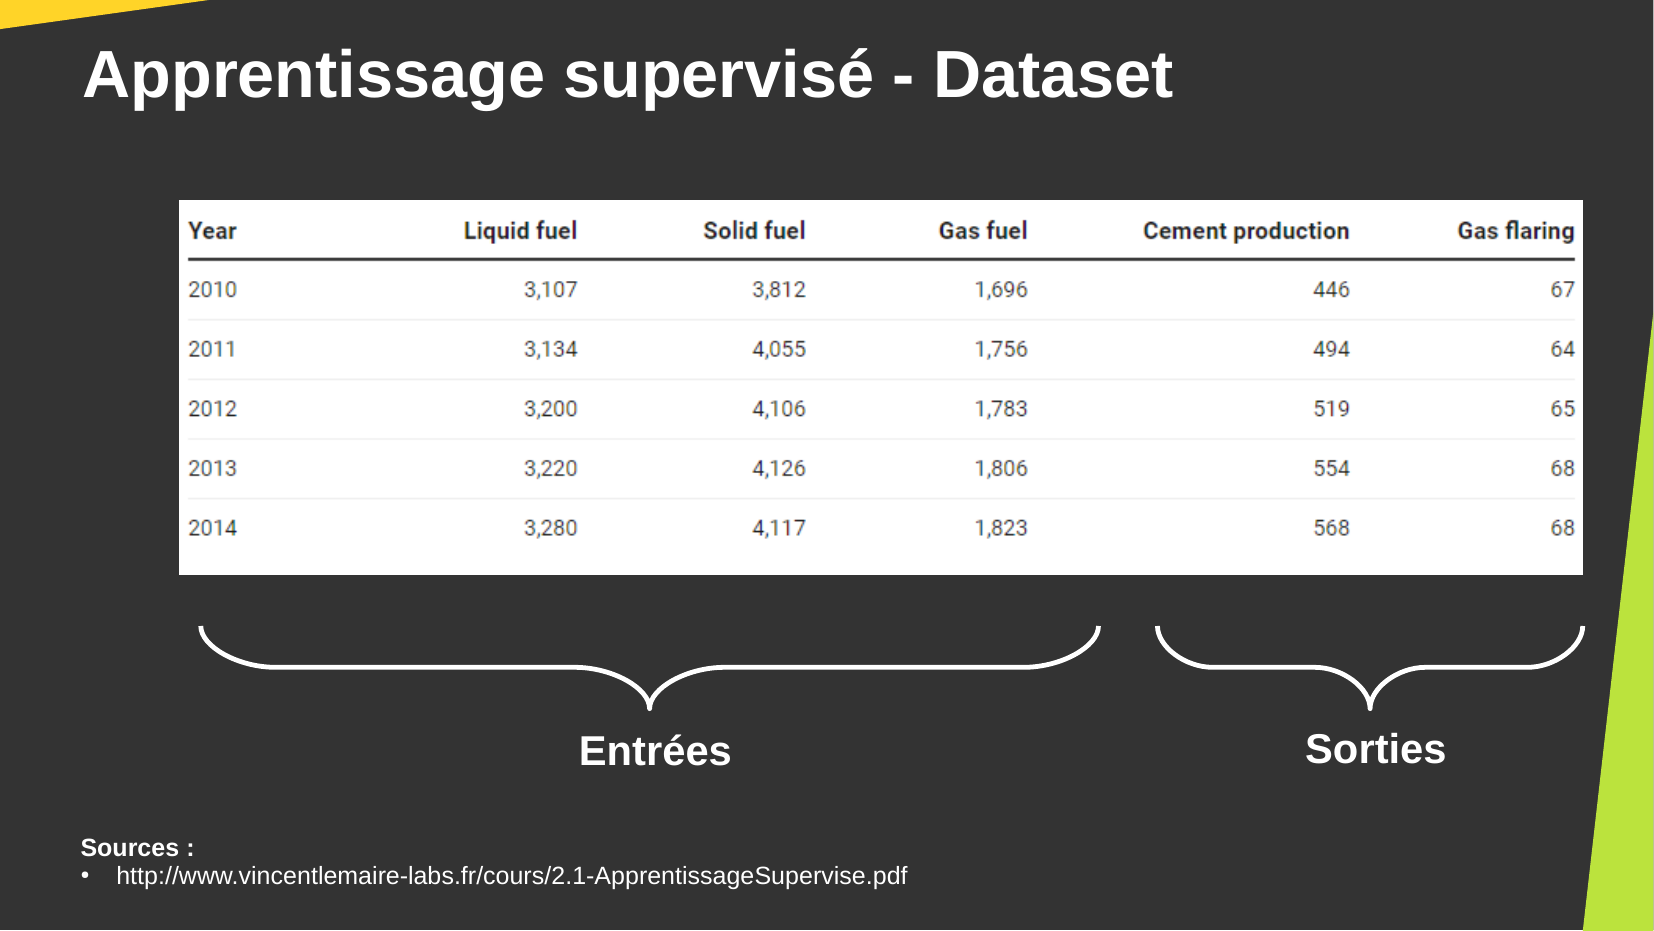

# Apprentissage supervisé - Dataset
Sorties
Entrées
Sources :
http://www.vincentlemaire-labs.fr/cours/2.1-ApprentissageSupervise.pdf